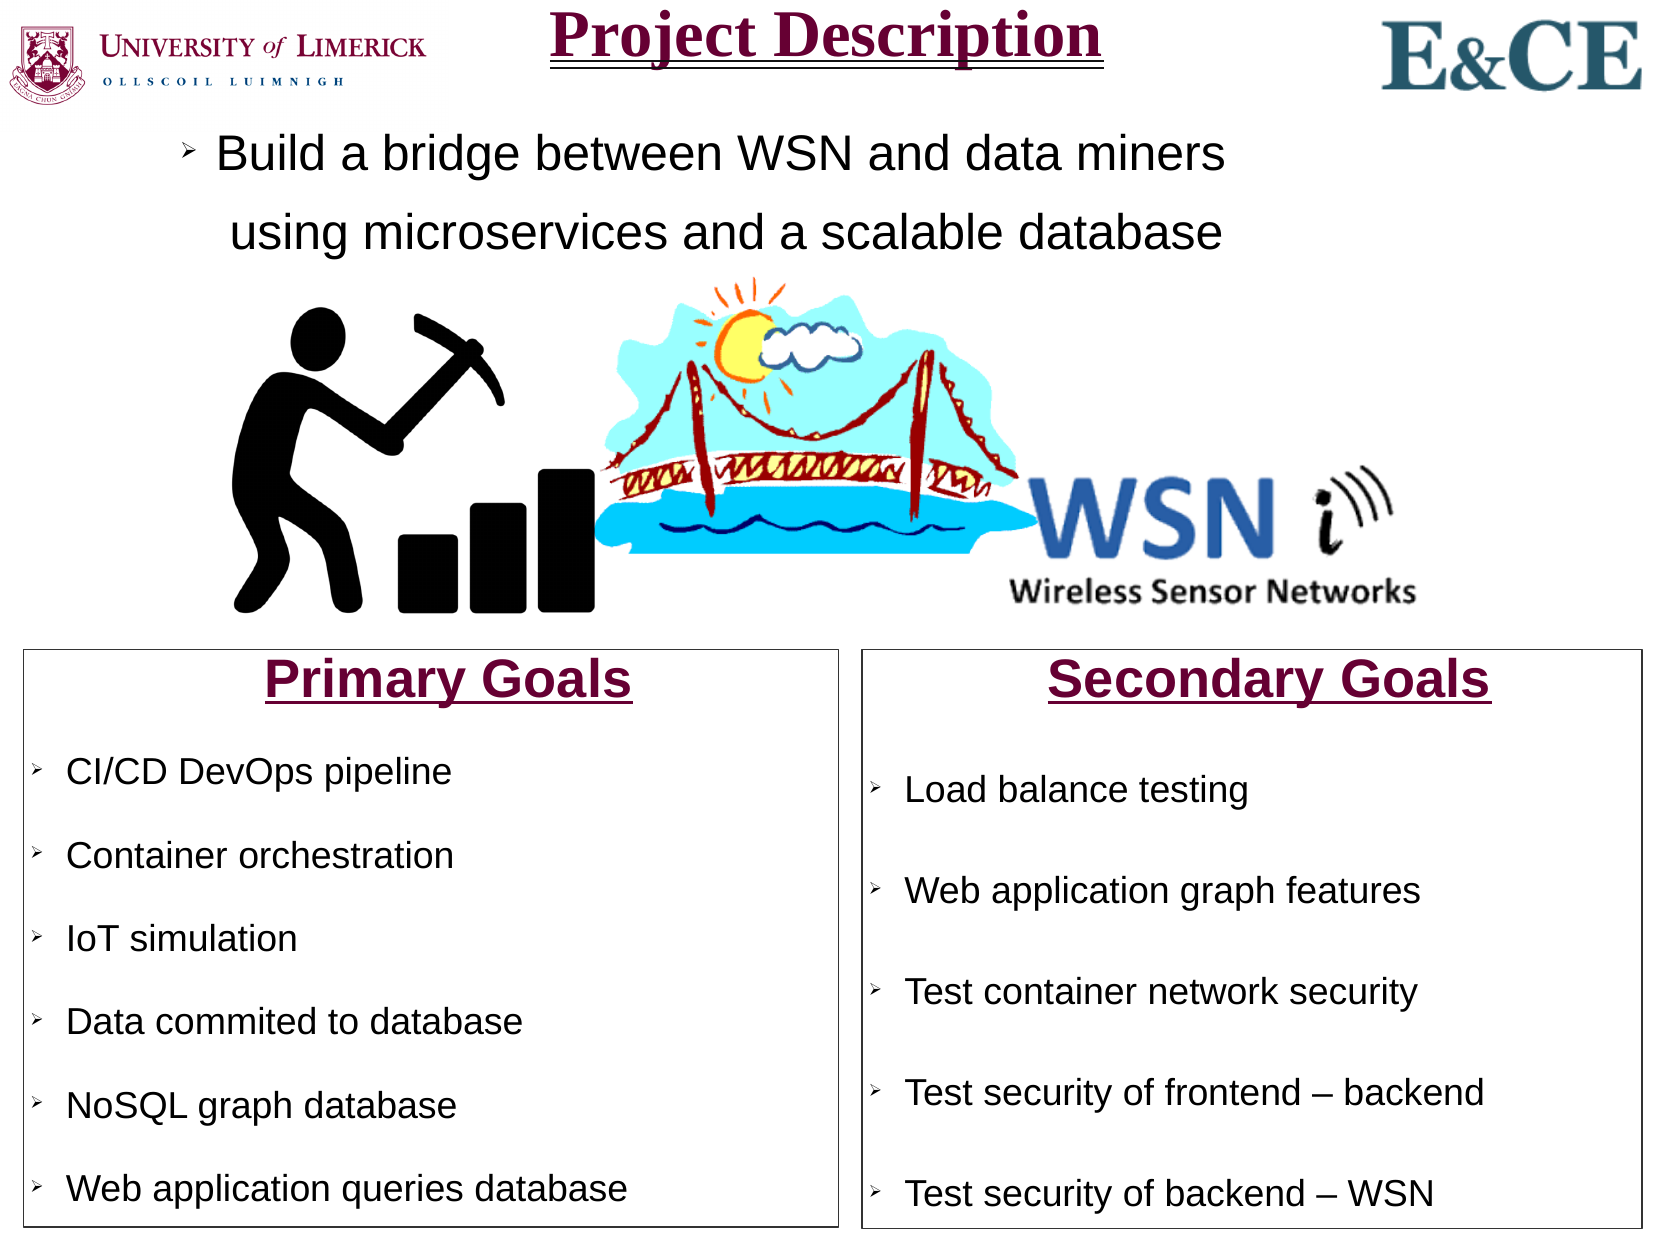

# Project Description
Build a bridge between WSN and data miners
 using microservices and a scalable database
Primary Goals
CI/CD DevOps pipeline
Container orchestration
IoT simulation
Data commited to database
NoSQL graph database
Web application queries database
Secondary Goals
Load balance testing
Web application graph features
Test container network security
Test security of frontend – backend
Test security of backend – WSN